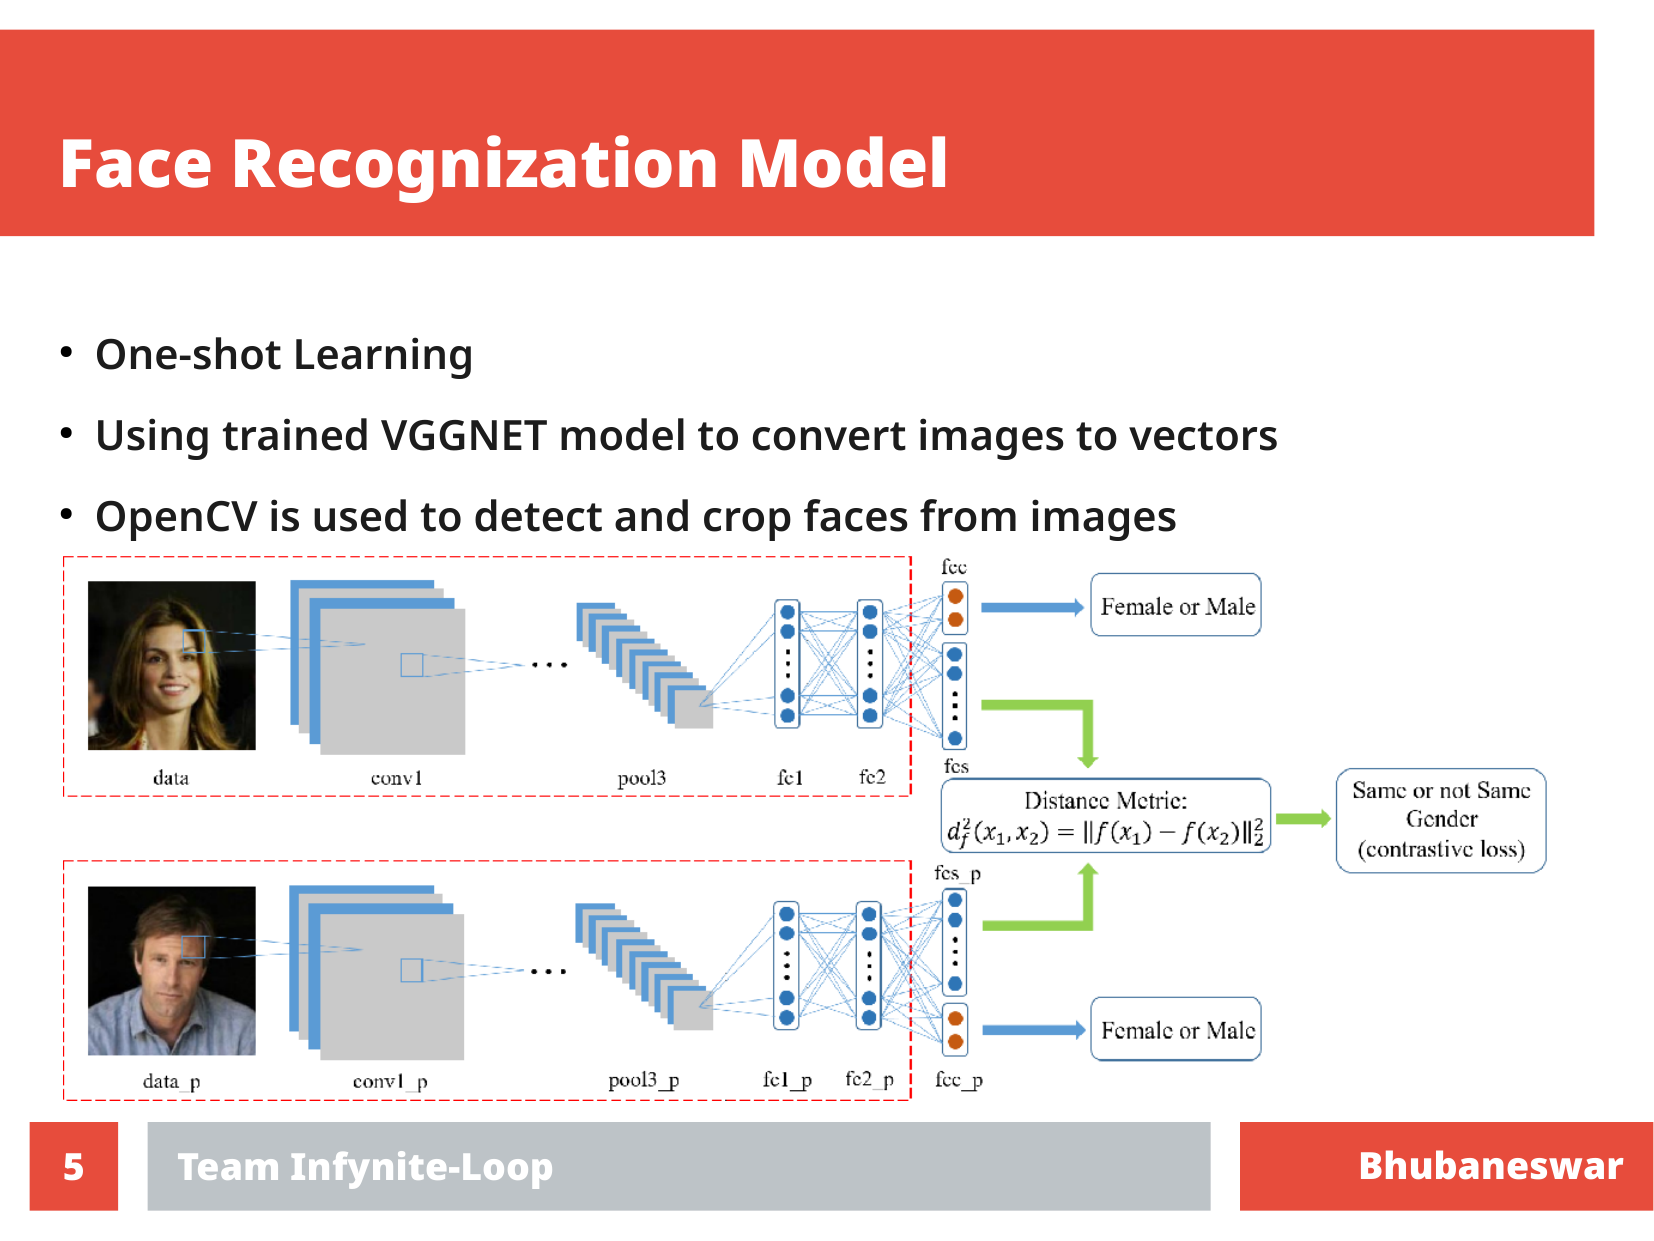

# Face Recognization Model
One-shot Learning
Using trained VGGNET model to convert images to vectors
OpenCV is used to detect and crop faces from images
5
Team Infynite-Loop
Bhubaneswar